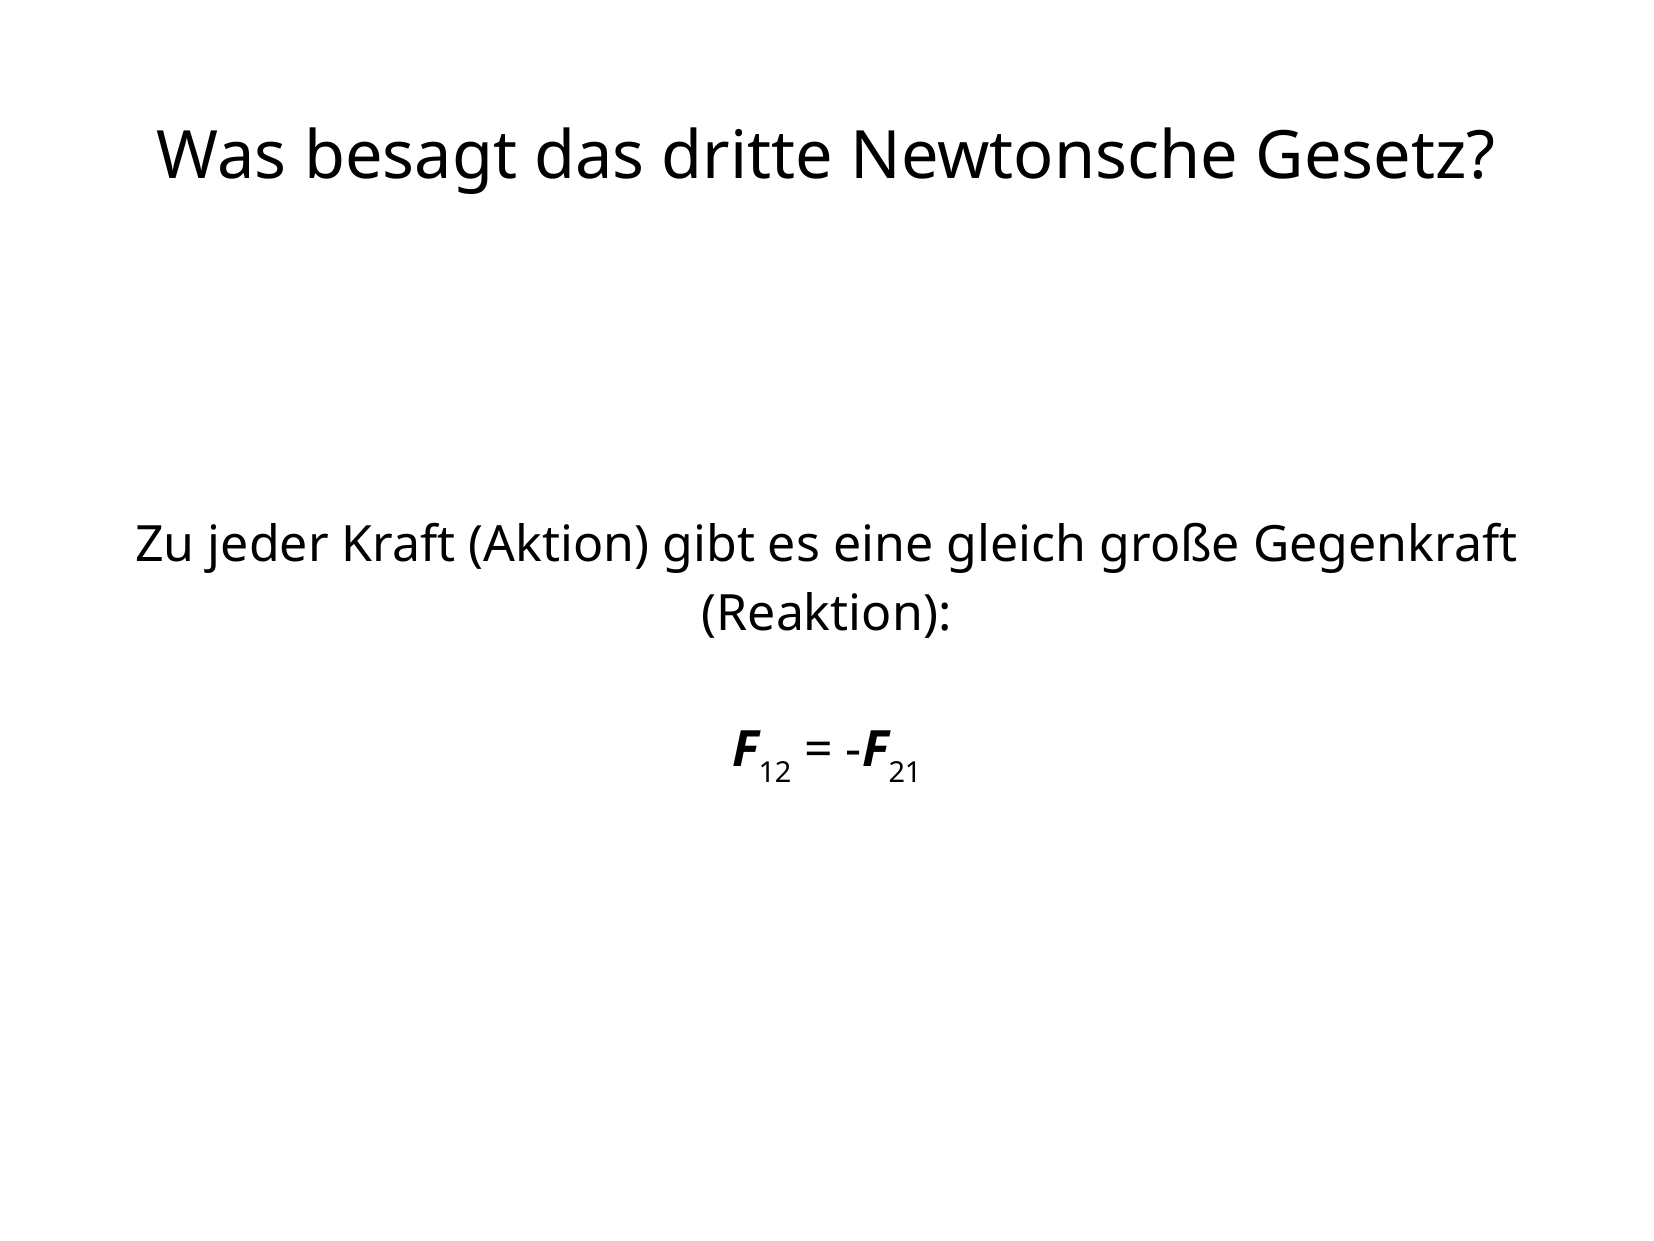

# Was besagt das dritte Newtonsche Gesetz?
Zu jeder Kraft (Aktion) gibt es eine gleich große Gegenkraft (Reaktion):
F12 = -F21